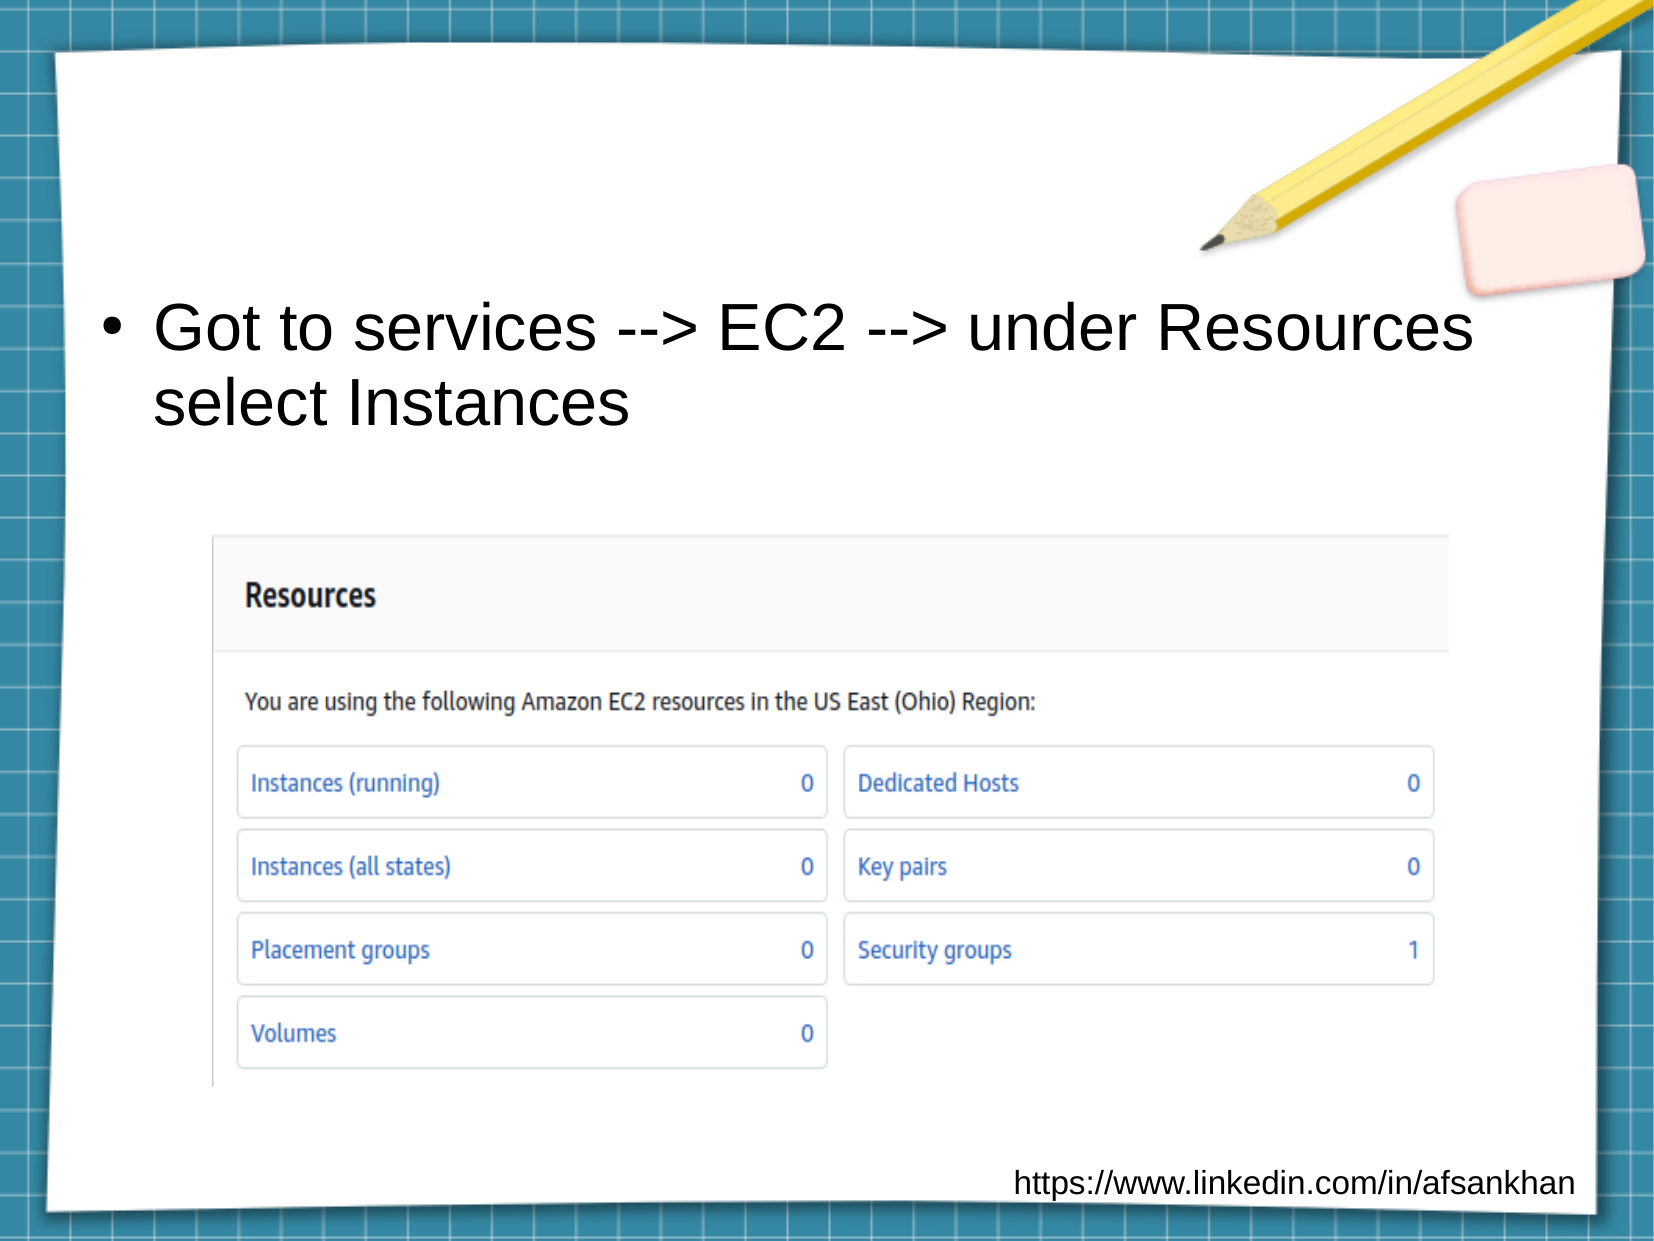

# Got to services --> EC2 --> under Resources select Instances
https://www.linkedin.com/in/afsankhan